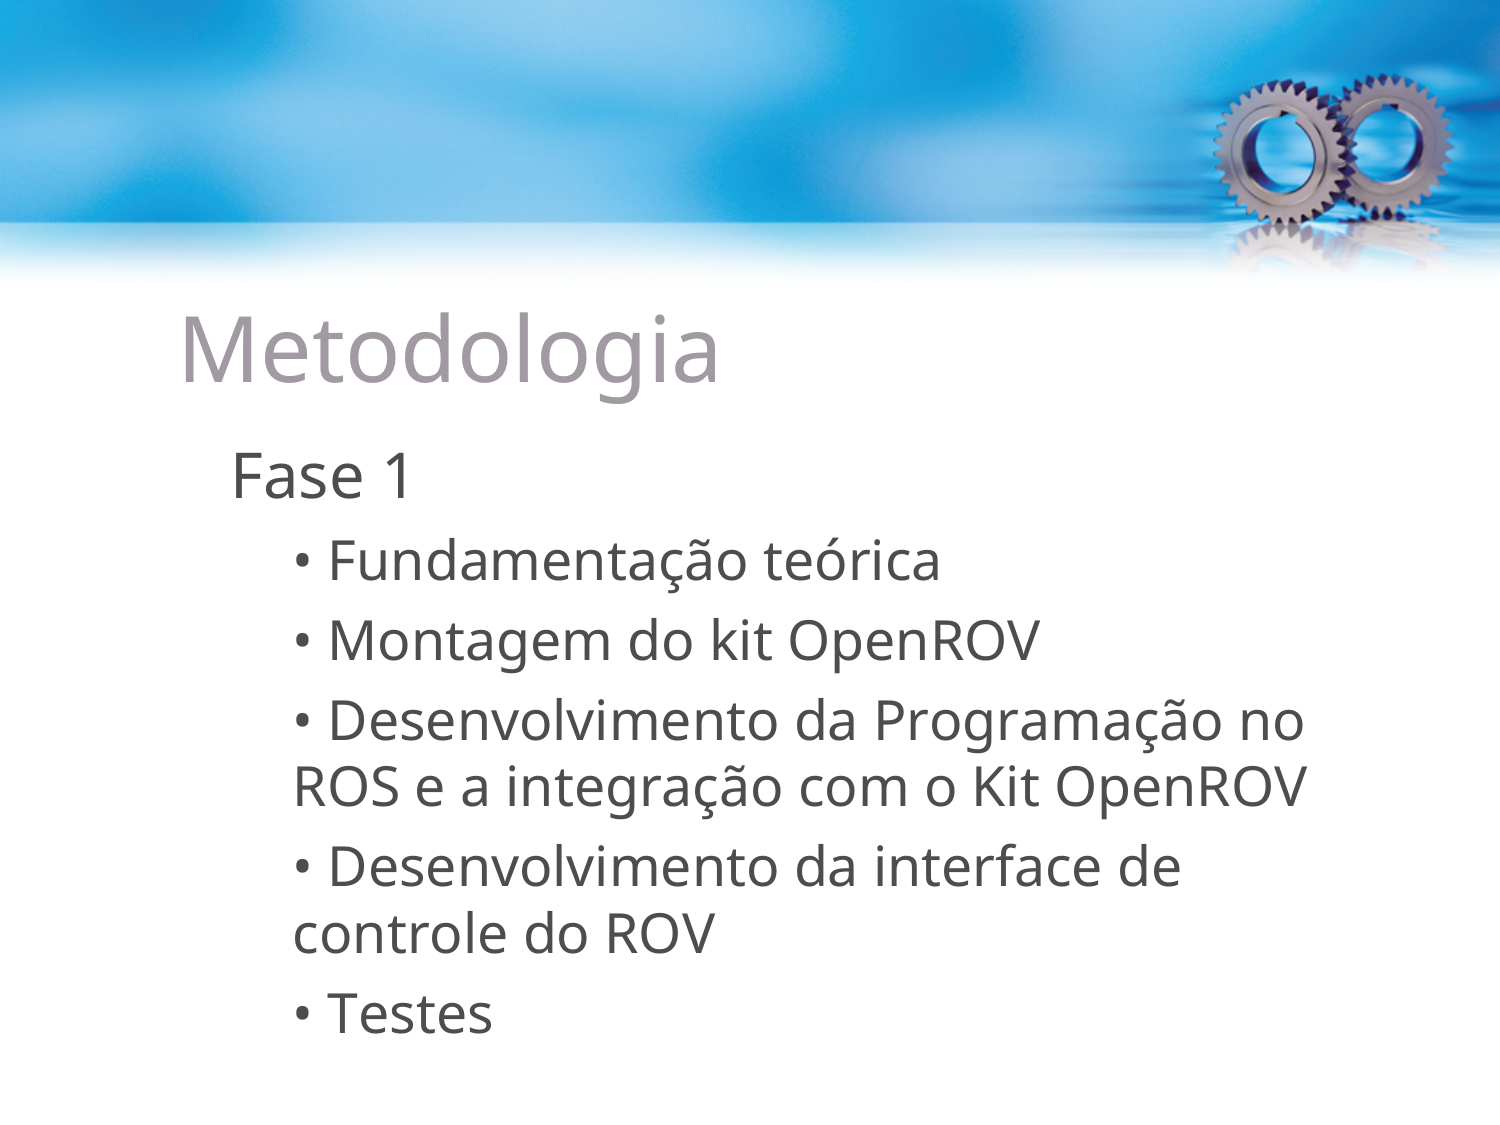

# Metodologia
Fase 1
• Fundamentação teórica
• Montagem do kit OpenROV
• Desenvolvimento da Programação no ROS e a integração com o Kit OpenROV
• Desenvolvimento da interface de controle do ROV
• Testes